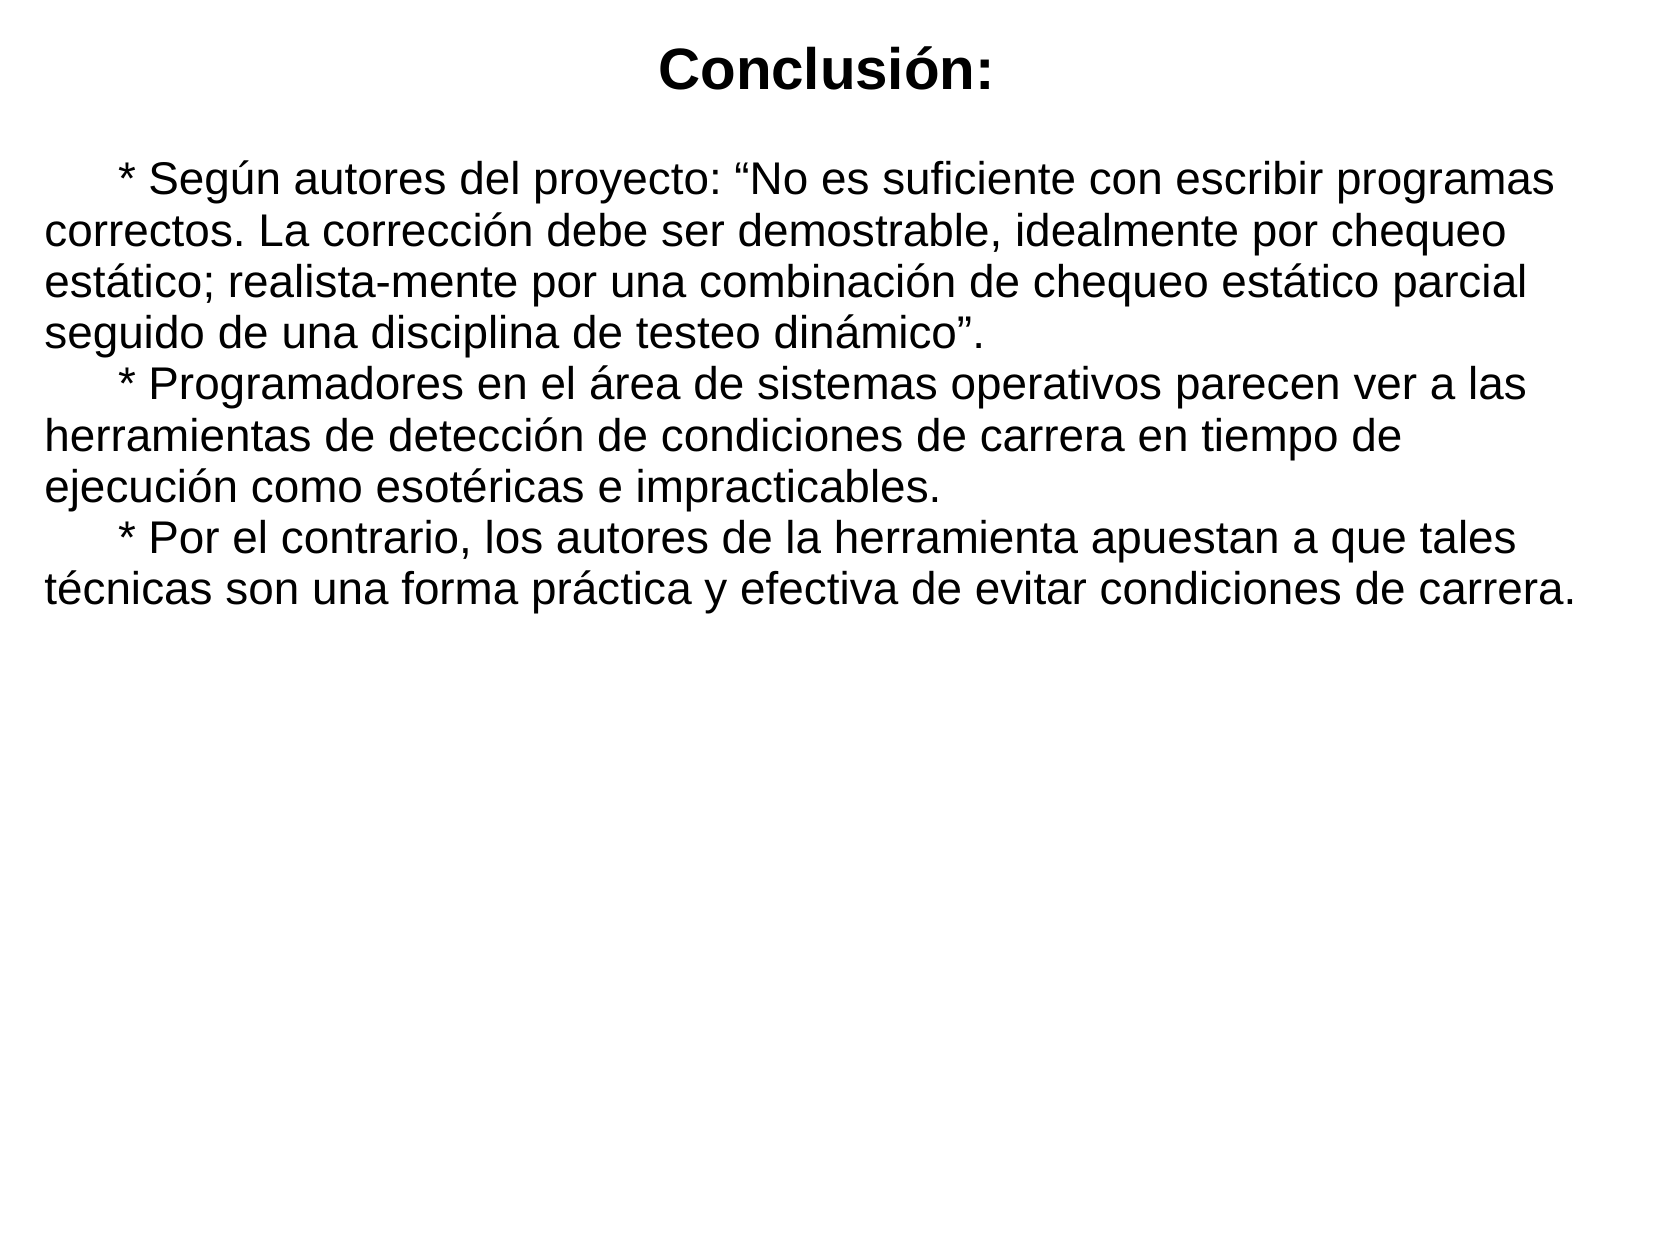

Conclusión:
	* Según autores del proyecto: “No es suficiente con escribir programas correctos. La corrección debe ser demostrable, idealmente por chequeo estático; realista-mente por una combinación de chequeo estático parcial seguido de una disciplina de testeo dinámico”.
	* Programadores en el área de sistemas operativos parecen ver a las herramientas de detección de condiciones de carrera en tiempo de ejecución como esotéricas e impracticables.
	* Por el contrario, los autores de la herramienta apuestan a que tales técnicas son una forma práctica y efectiva de evitar condiciones de carrera.